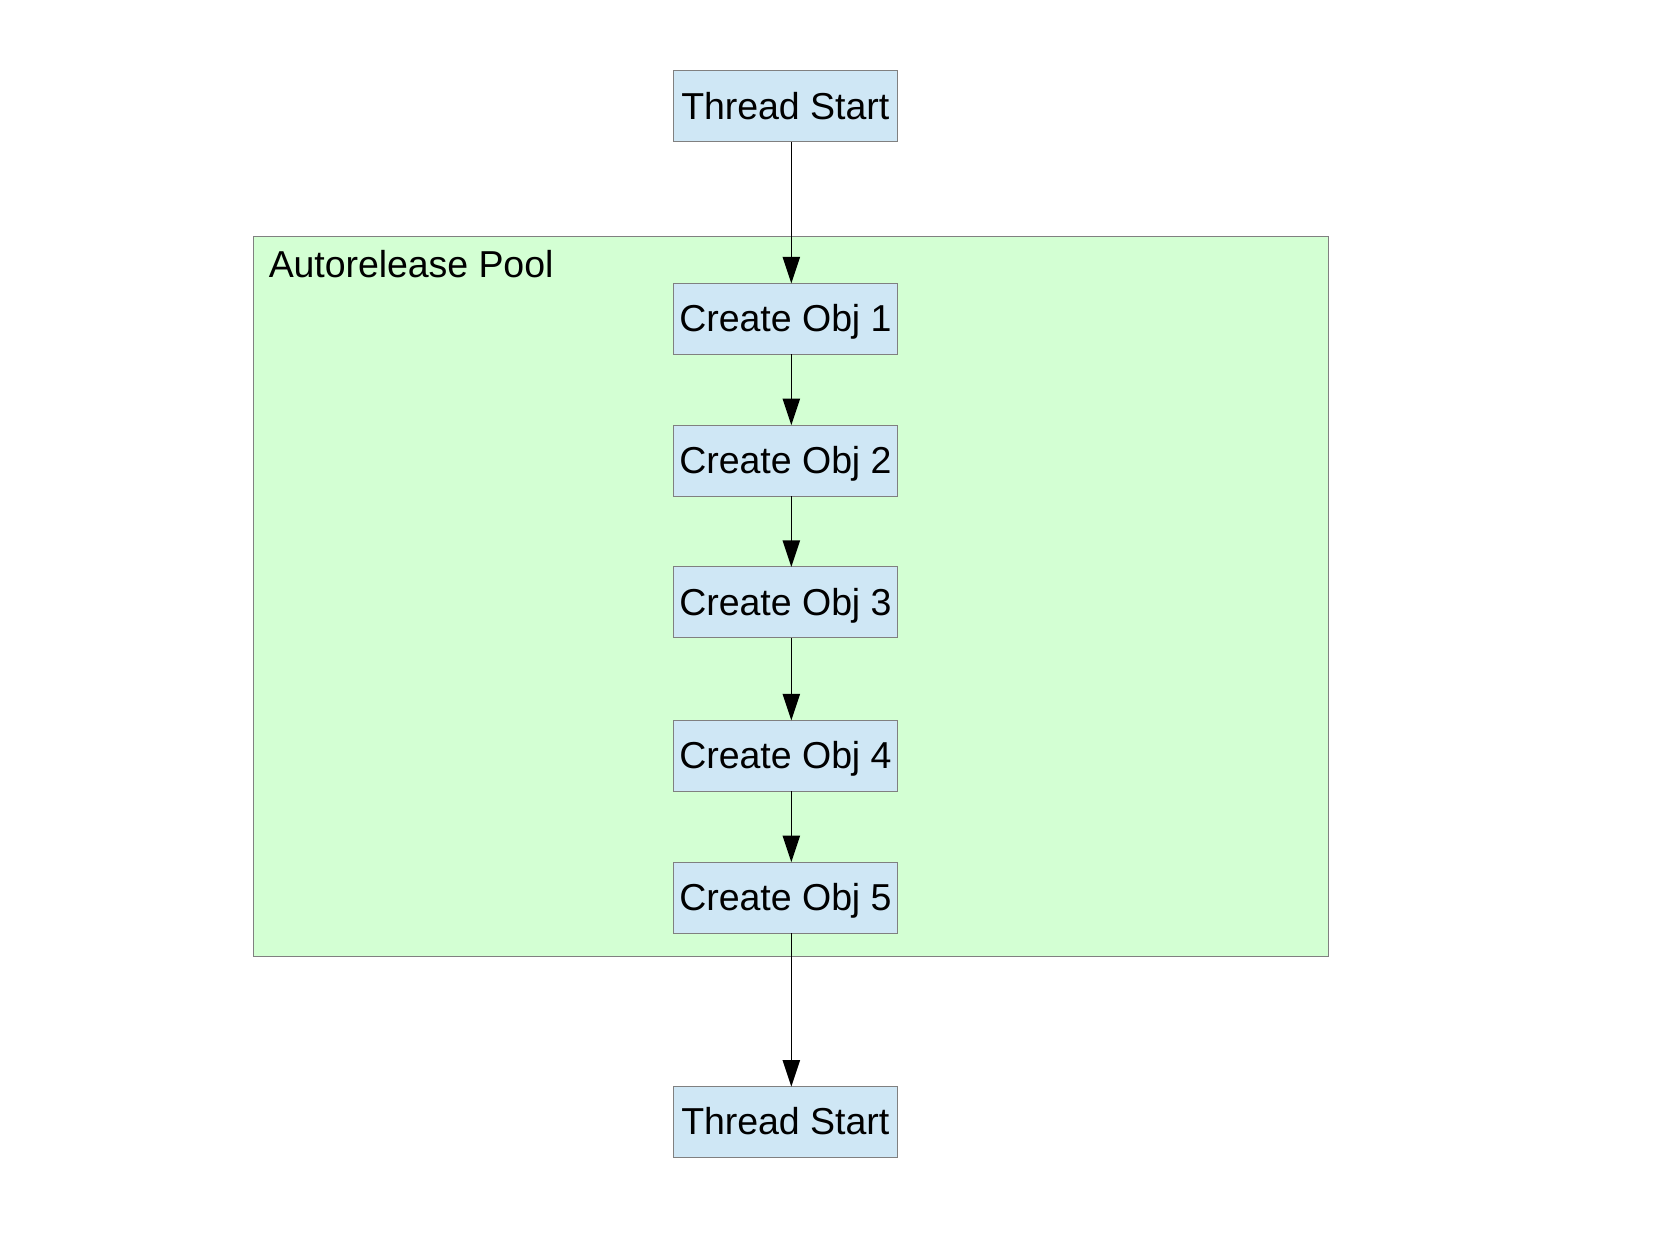

Thread Start
Autorelease Pool
Create Obj 1
Create Obj 2
Create Obj 3
Create Obj 4
Create Obj 5
Thread Start